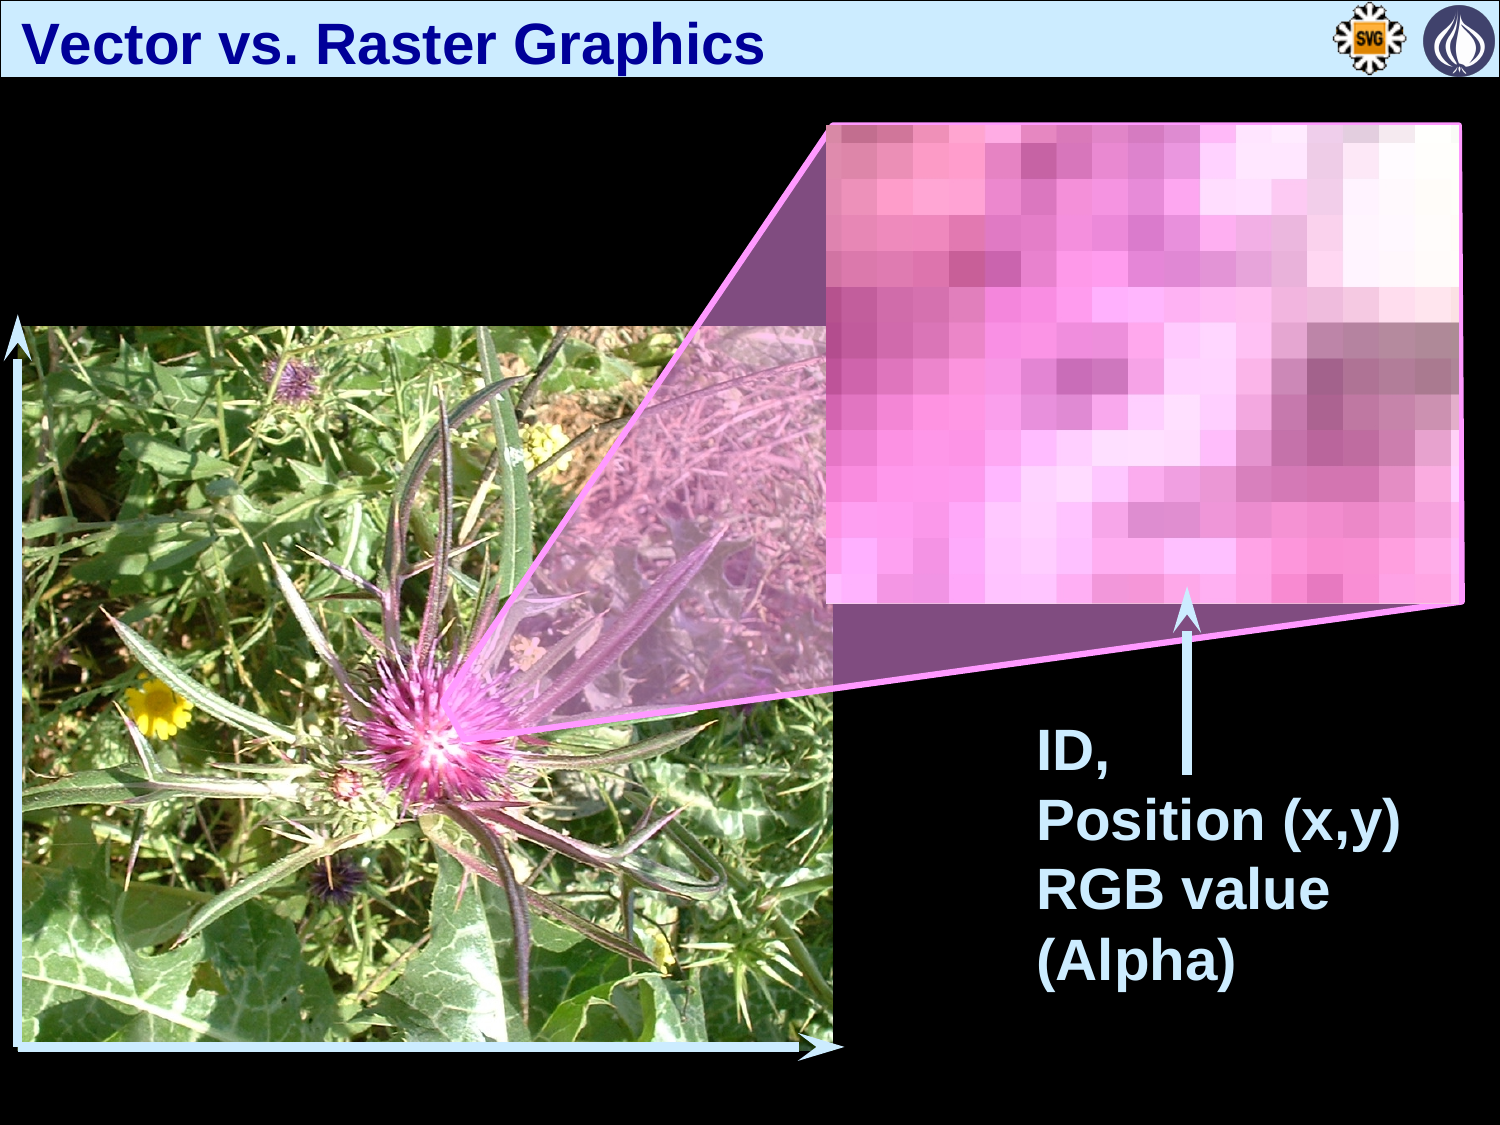

Vector vs. Raster Graphics
ID,
Position (x,y)
RGB value
(Alpha)